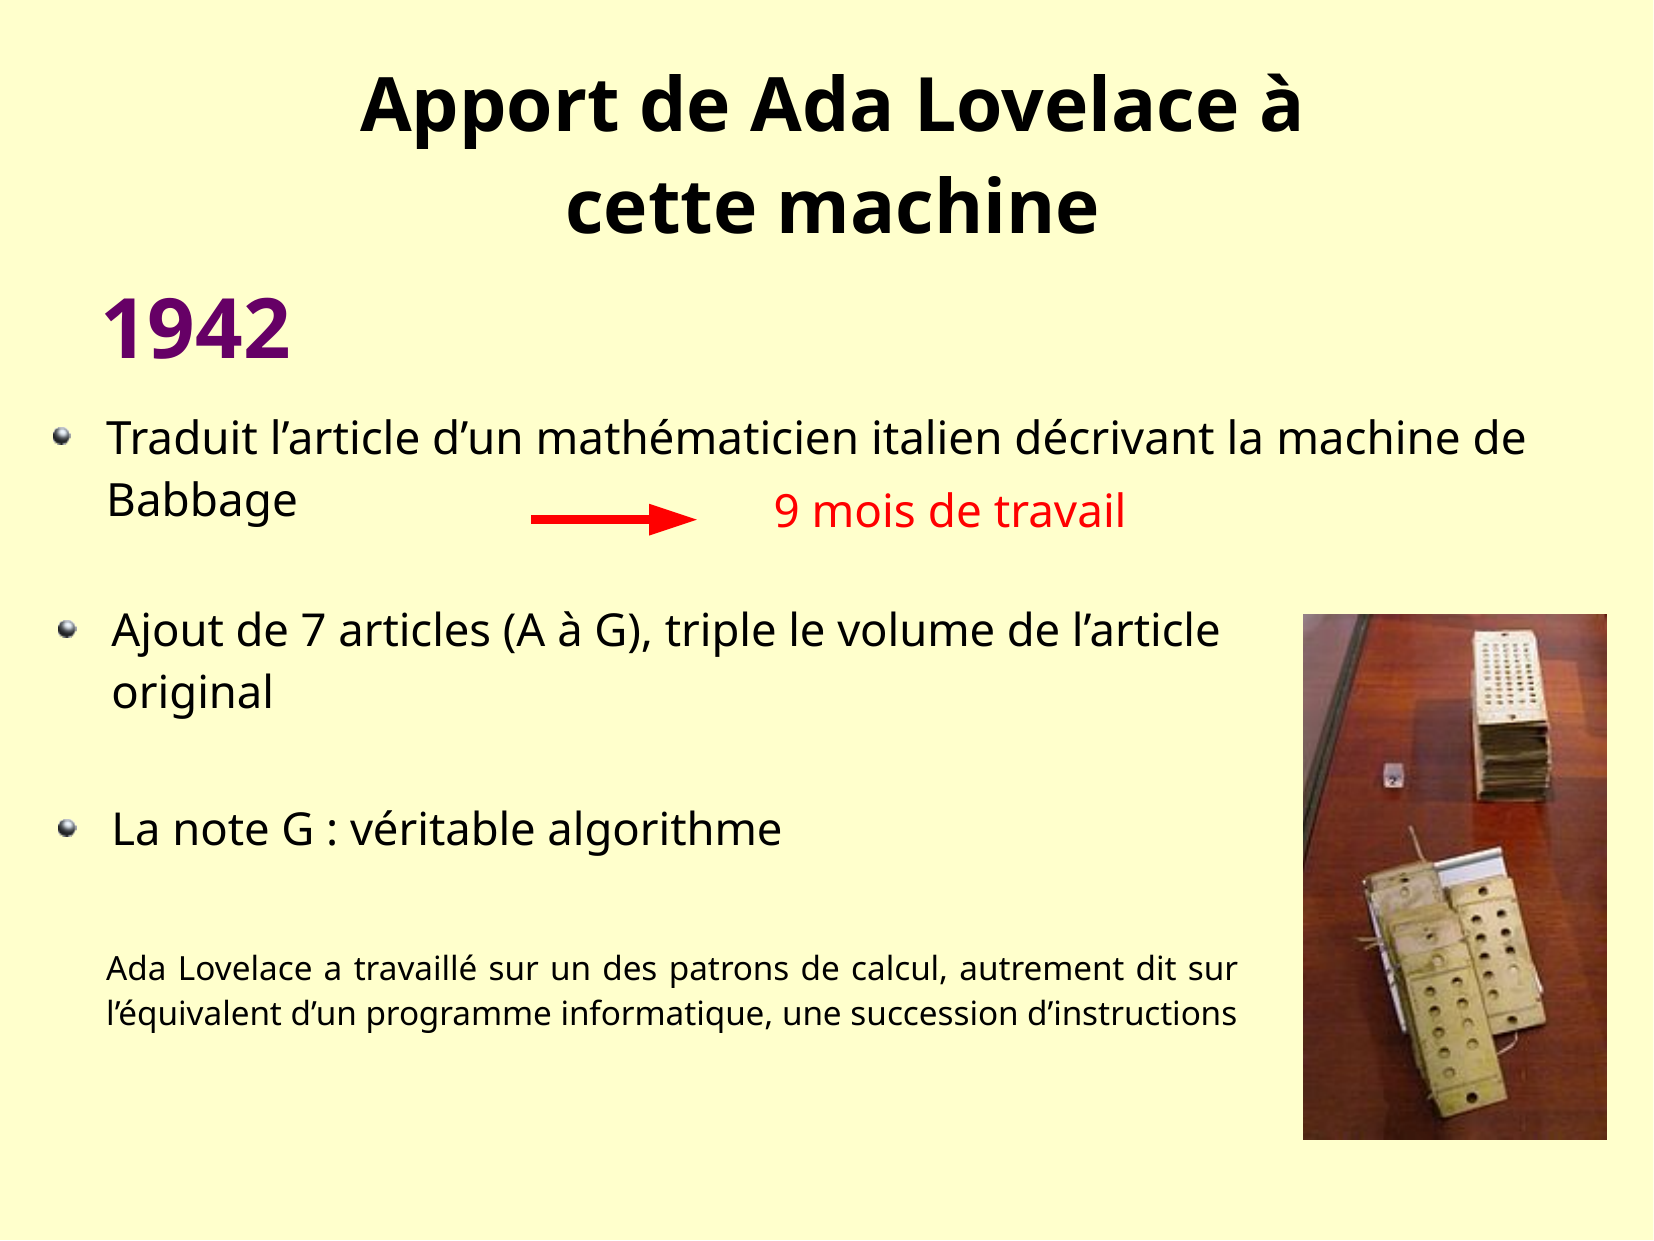

# Apport de Ada Lovelace à cette machine
1942
Traduit l’article d’un mathématicien italien décrivant la machine de Babbage
9 mois de travail
Ajout de 7 articles (A à G), triple le volume de l’article original
La note G : véritable algorithme
Ada Lovelace a travaillé sur un des patrons de calcul, autrement dit sur l’équivalent d’un programme informatique, une succession d’instructions